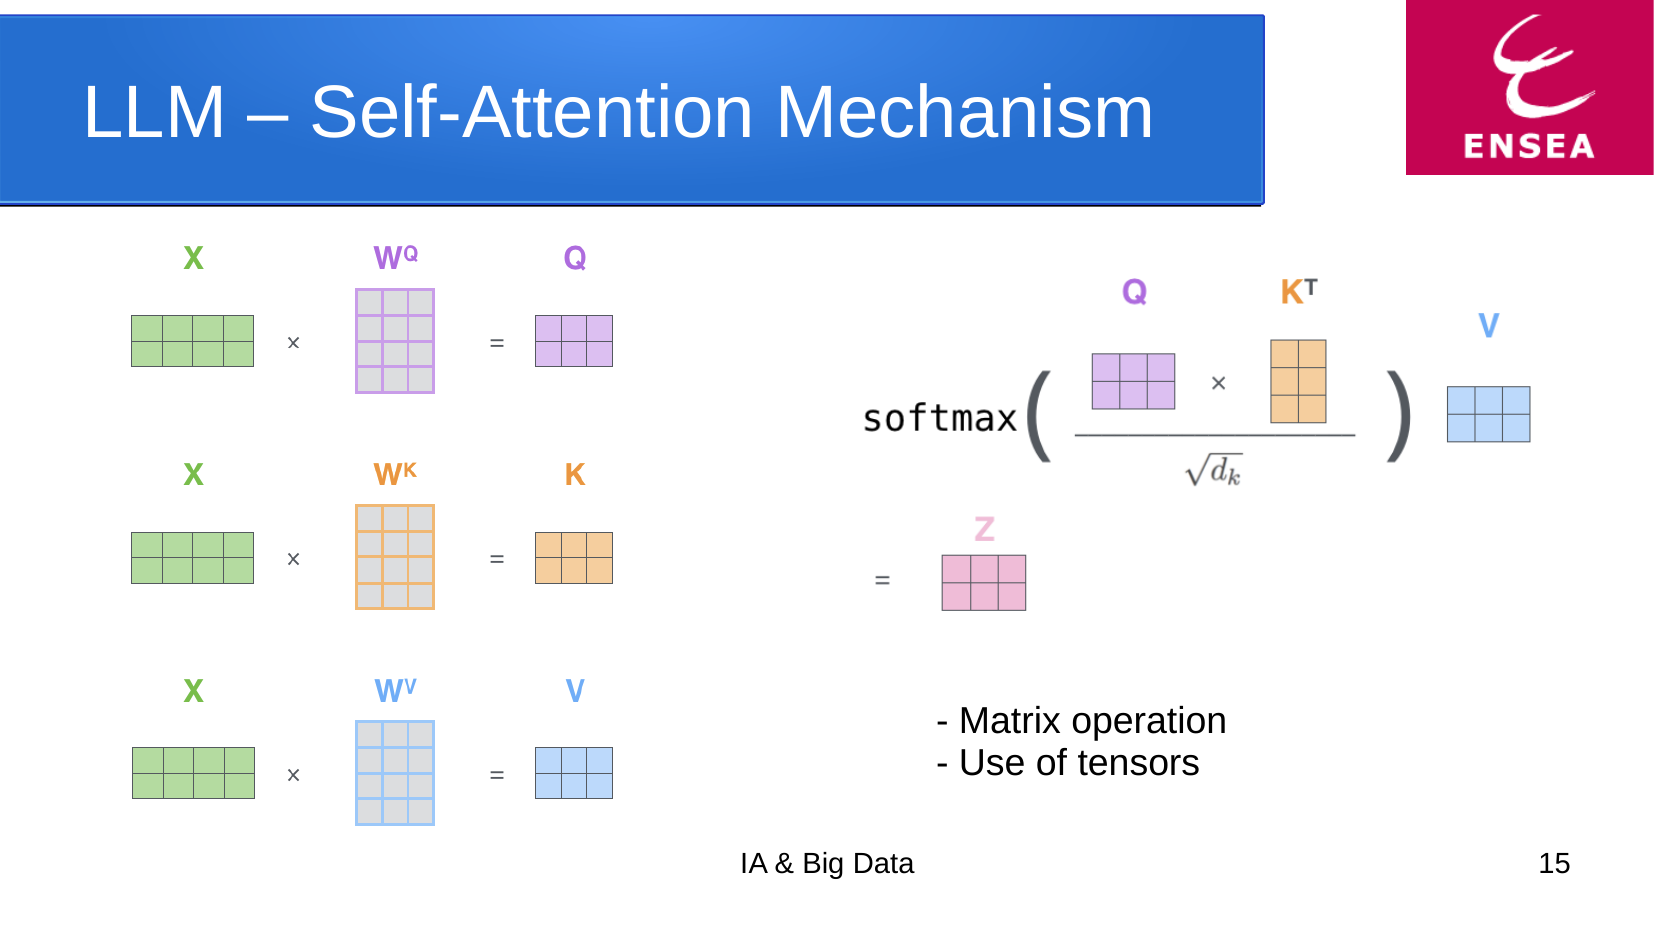

# LLM – Self-Attention Mechanism
- Matrix operation
- Use of tensors
IA & Big Data
15